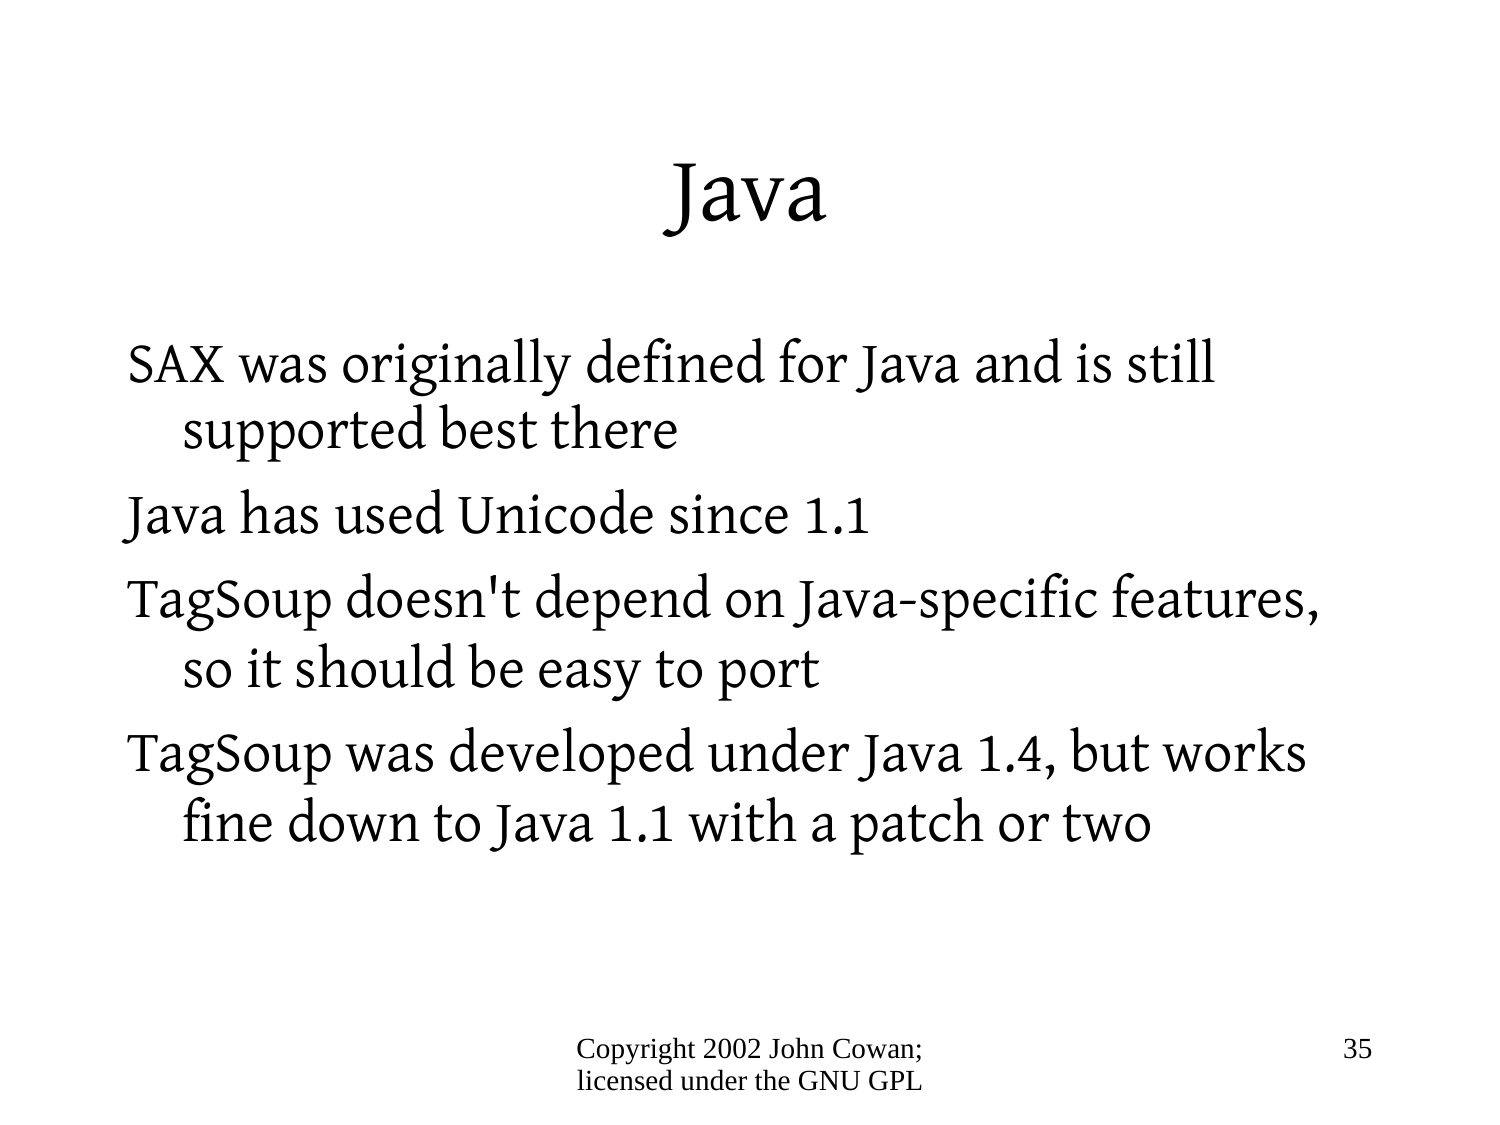

# Java
SAX was originally defined for Java and is still supported best there
Java has used Unicode since 1.1
TagSoup doesn't depend on Java-specific features, so it should be easy to port
TagSoup was developed under Java 1.4, but works fine down to Java 1.1 with a patch or two
Copyright 2002 John Cowan; licensed under the GNU GPL
35